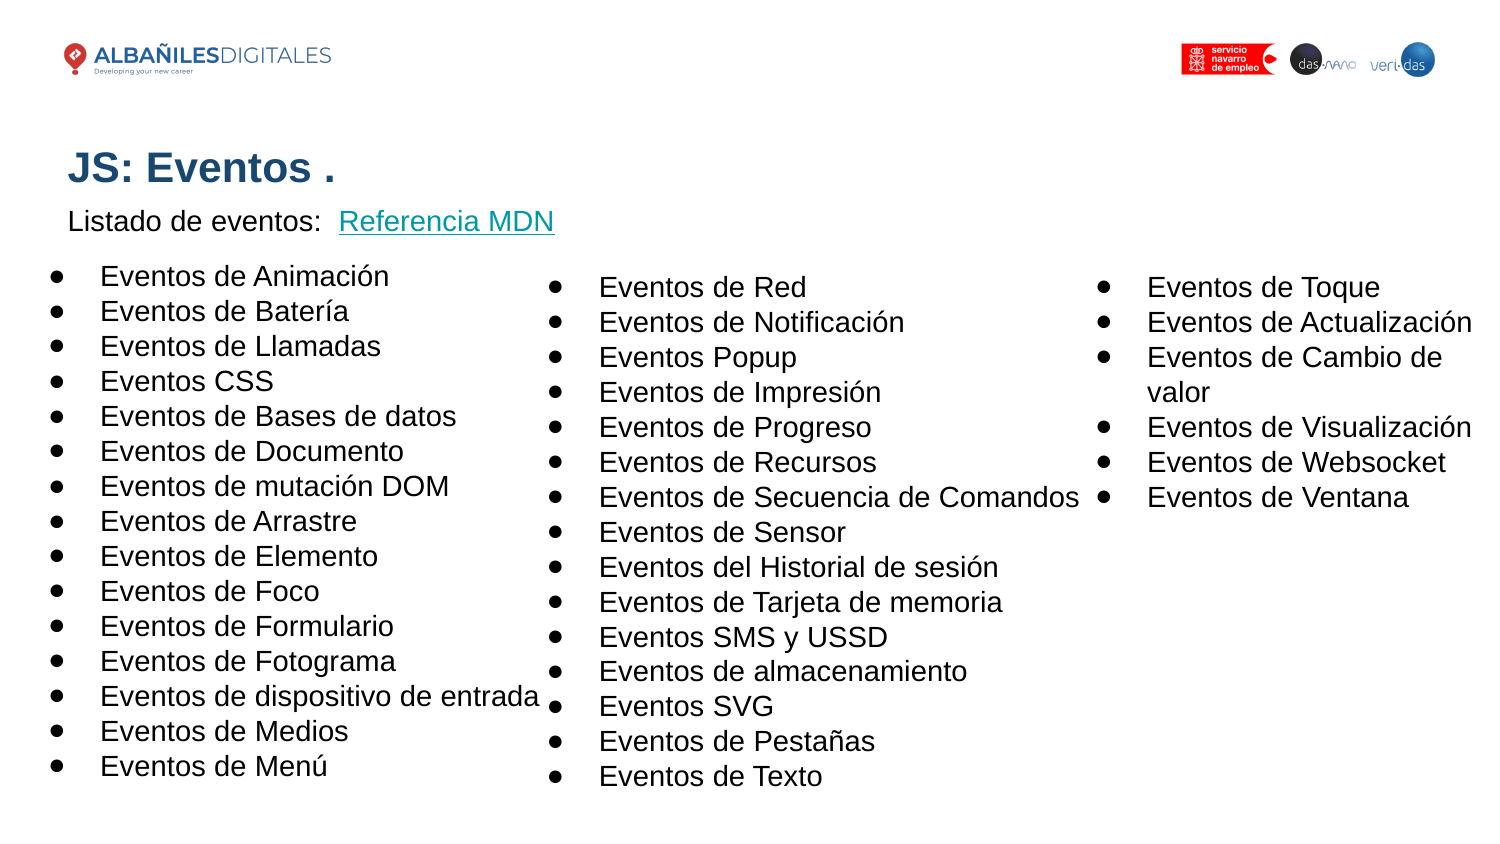

JS: Eventos .
Listado de eventos: Referencia MDN
Eventos de Animación
Eventos de Batería
Eventos de Llamadas
Eventos CSS
Eventos de Bases de datos
Eventos de Documento
Eventos de mutación DOM
Eventos de Arrastre
Eventos de Elemento
Eventos de Foco
Eventos de Formulario
Eventos de Fotograma
Eventos de dispositivo de entrada
Eventos de Medios
Eventos de Menú
Eventos de Red
Eventos de Notificación
Eventos Popup
Eventos de Impresión
Eventos de Progreso
Eventos de Recursos
Eventos de Secuencia de Comandos
Eventos de Sensor
Eventos del Historial de sesión
Eventos de Tarjeta de memoria
Eventos SMS y USSD
Eventos de almacenamiento
Eventos SVG
Eventos de Pestañas
Eventos de Texto
Eventos de Toque
Eventos de Actualización
Eventos de Cambio de valor
Eventos de Visualización
Eventos de Websocket
Eventos de Ventana